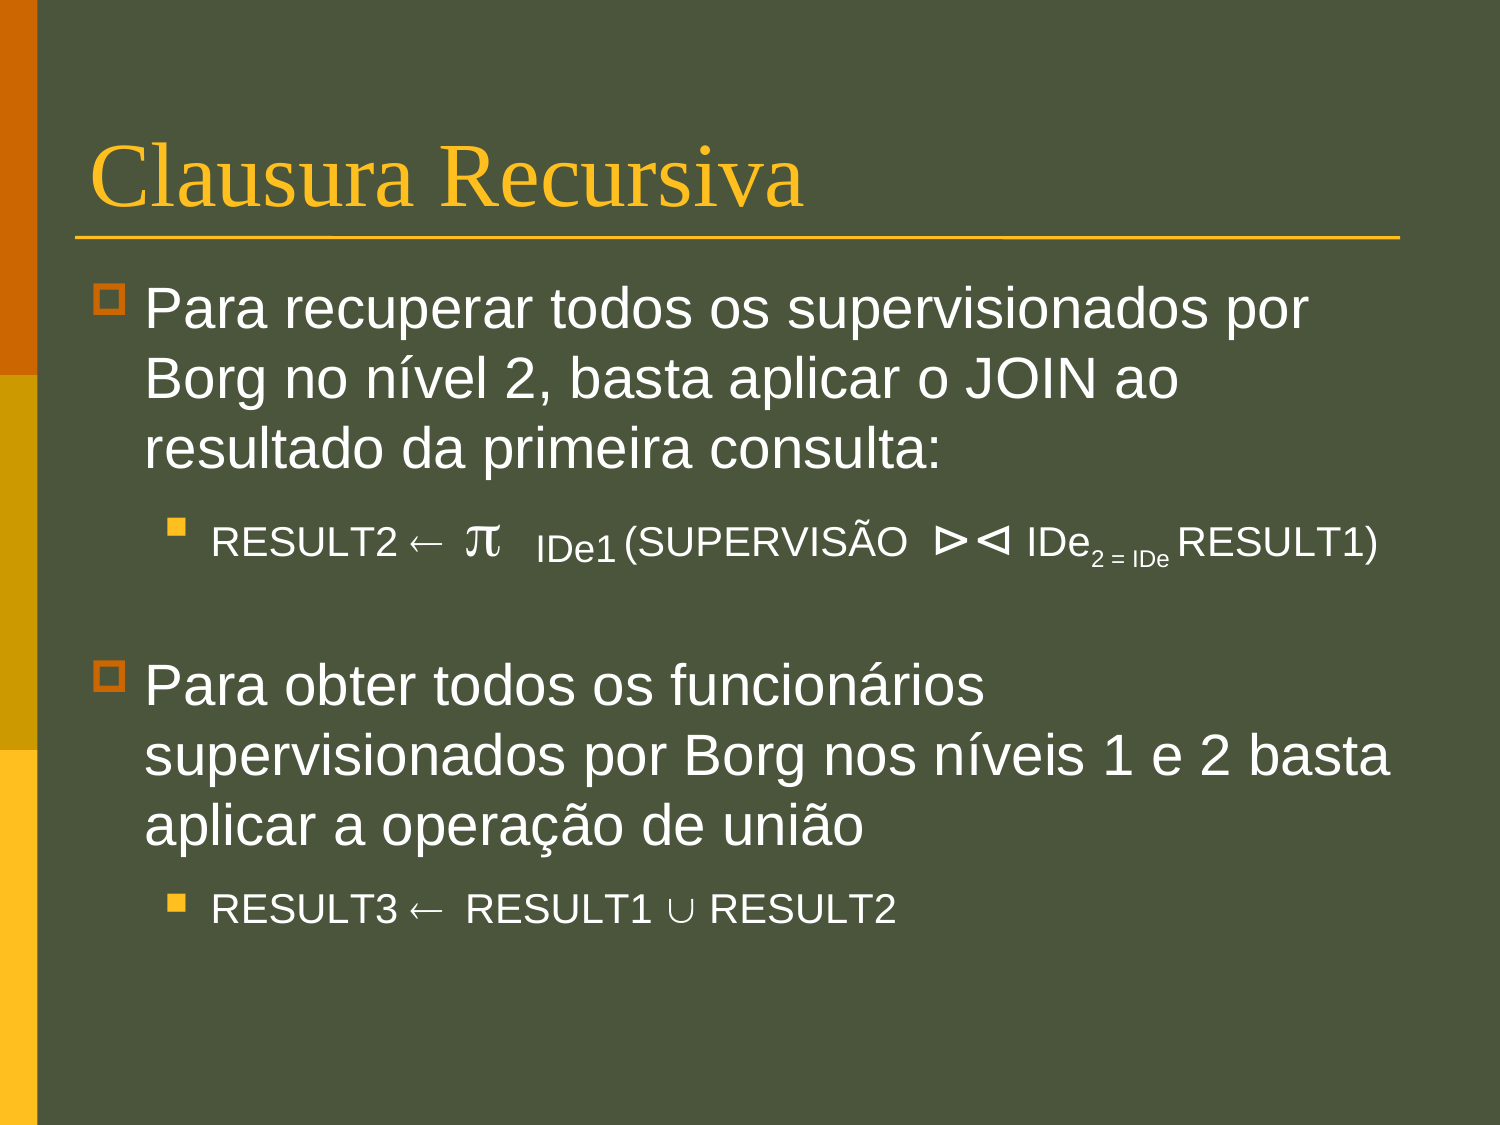

# Clausura Recursiva
Para recuperar todos os supervisionados por Borg no nível 2, basta aplicar o JOIN ao resultado da primeira consulta:
RESULT2 IDe1 (SUPERVISÃO ⊳⊲ IDe2 = IDe RESULT1)
Para obter todos os funcionários supervisionados por Borg nos níveis 1 e 2 basta aplicar a operação de união
RESULT3 RESULT1  RESULT2